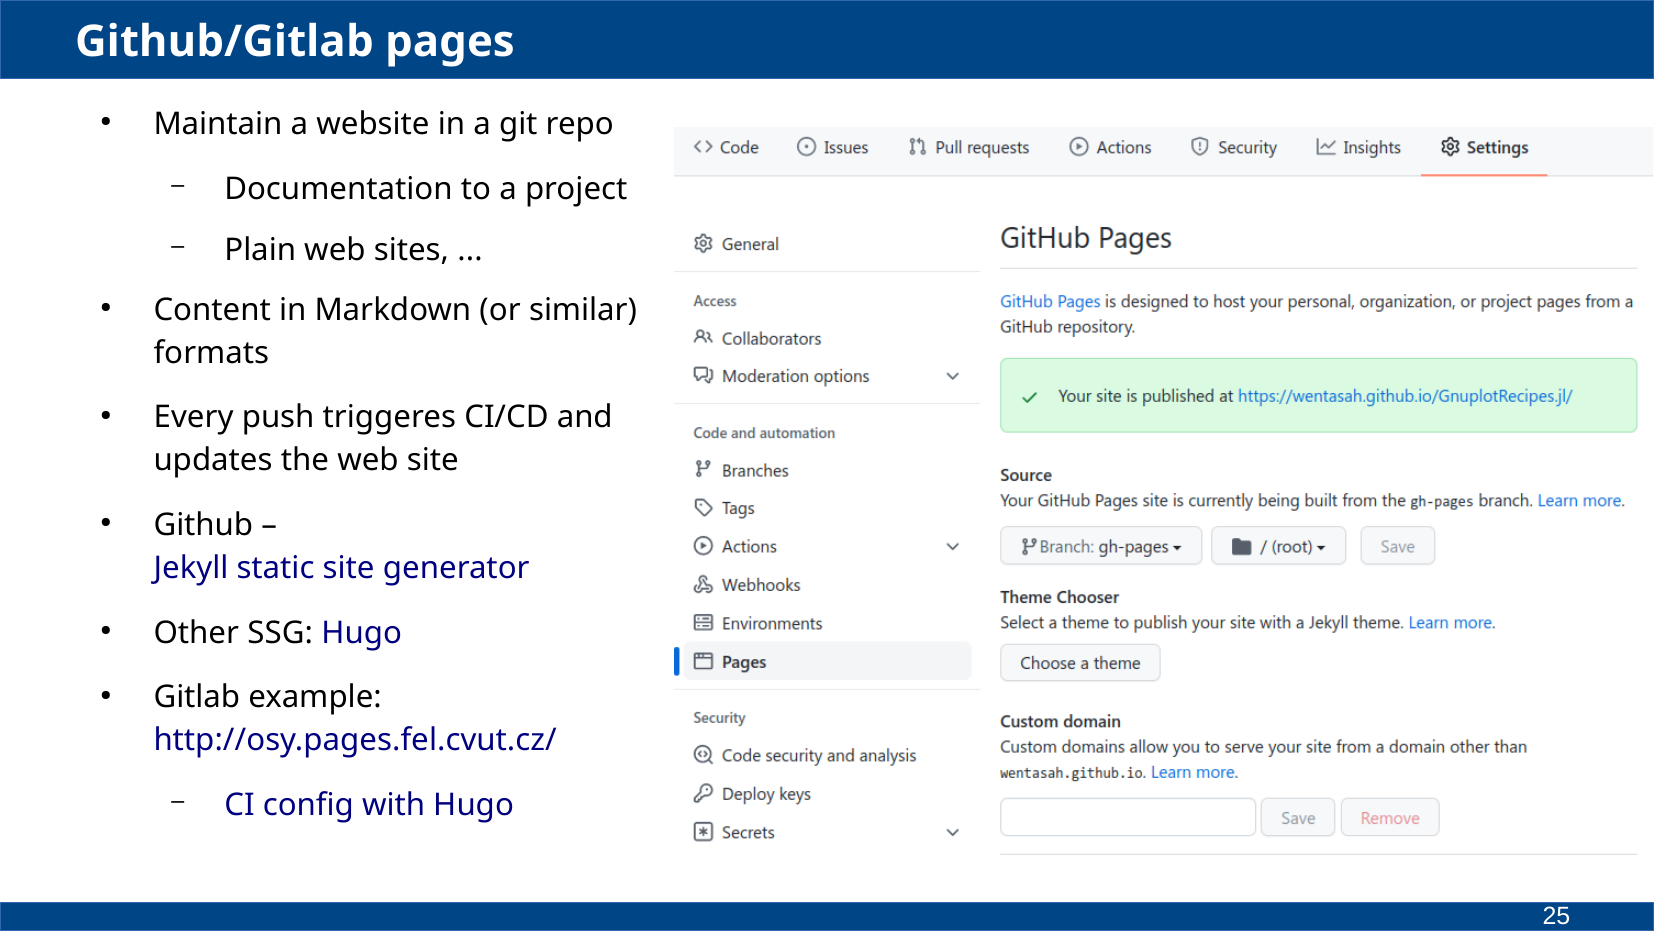

# Github/Gitlab pages
Maintain a website in a git repo
Documentation to a project
Plain web sites, ...
Content in Markdown (or similar) formats
Every push triggeres CI/CD and updates the web site
Github – Jekyll static site generator
Other SSG: Hugo
Gitlab example: http://osy.pages.fel.cvut.cz/
CI config with Hugo
25